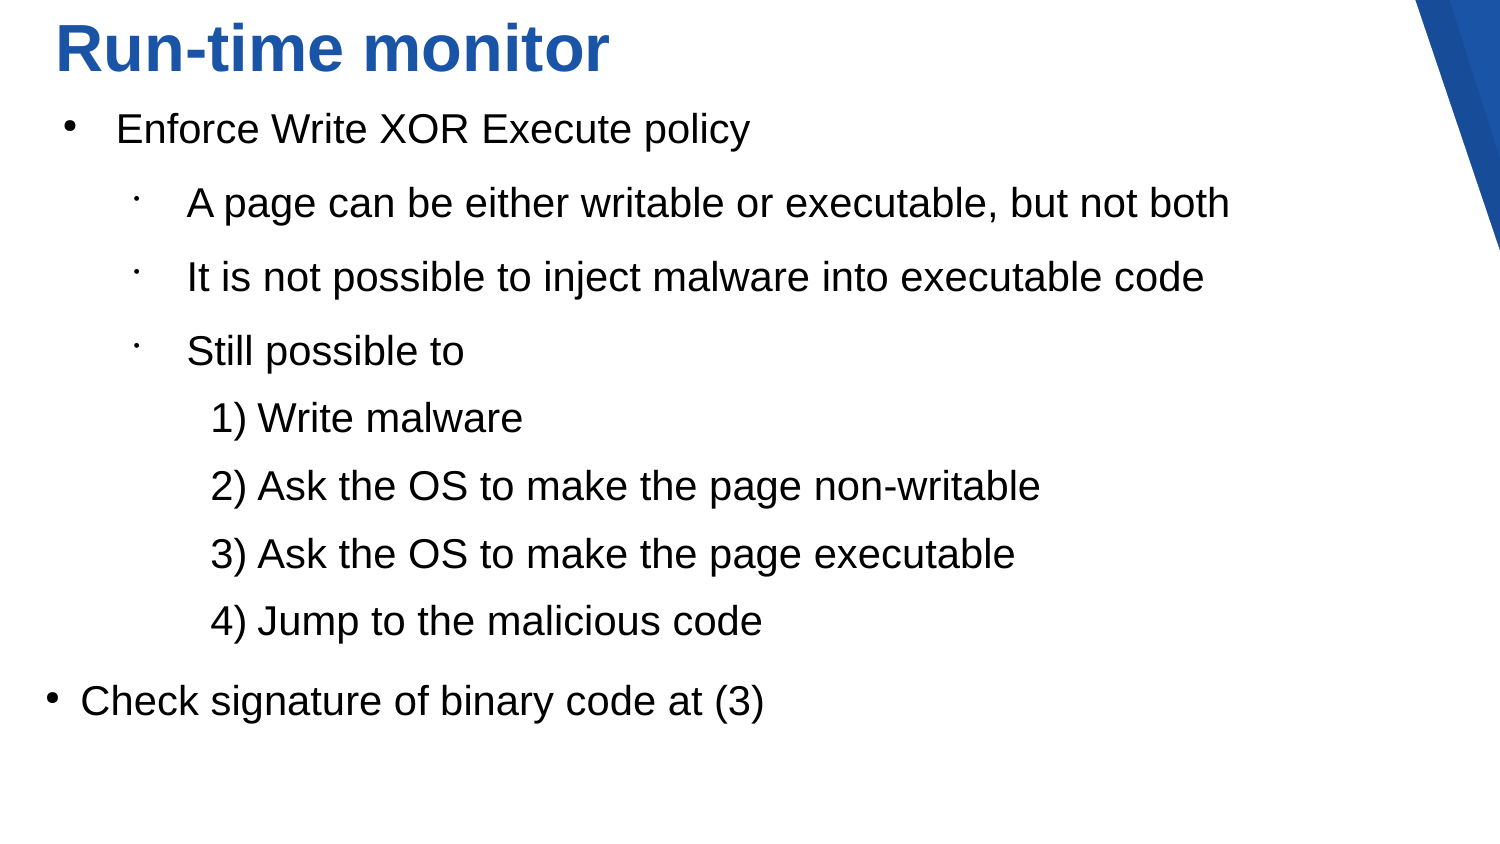

# Run-time monitor
Enforce Write XOR Execute policy
A page can be either writable or executable, but not both
It is not possible to inject malware into executable code
Still possible to
Write malware
Ask the OS to make the page non-writable
Ask the OS to make the page executable
Jump to the malicious code
Check signature of binary code at (3)